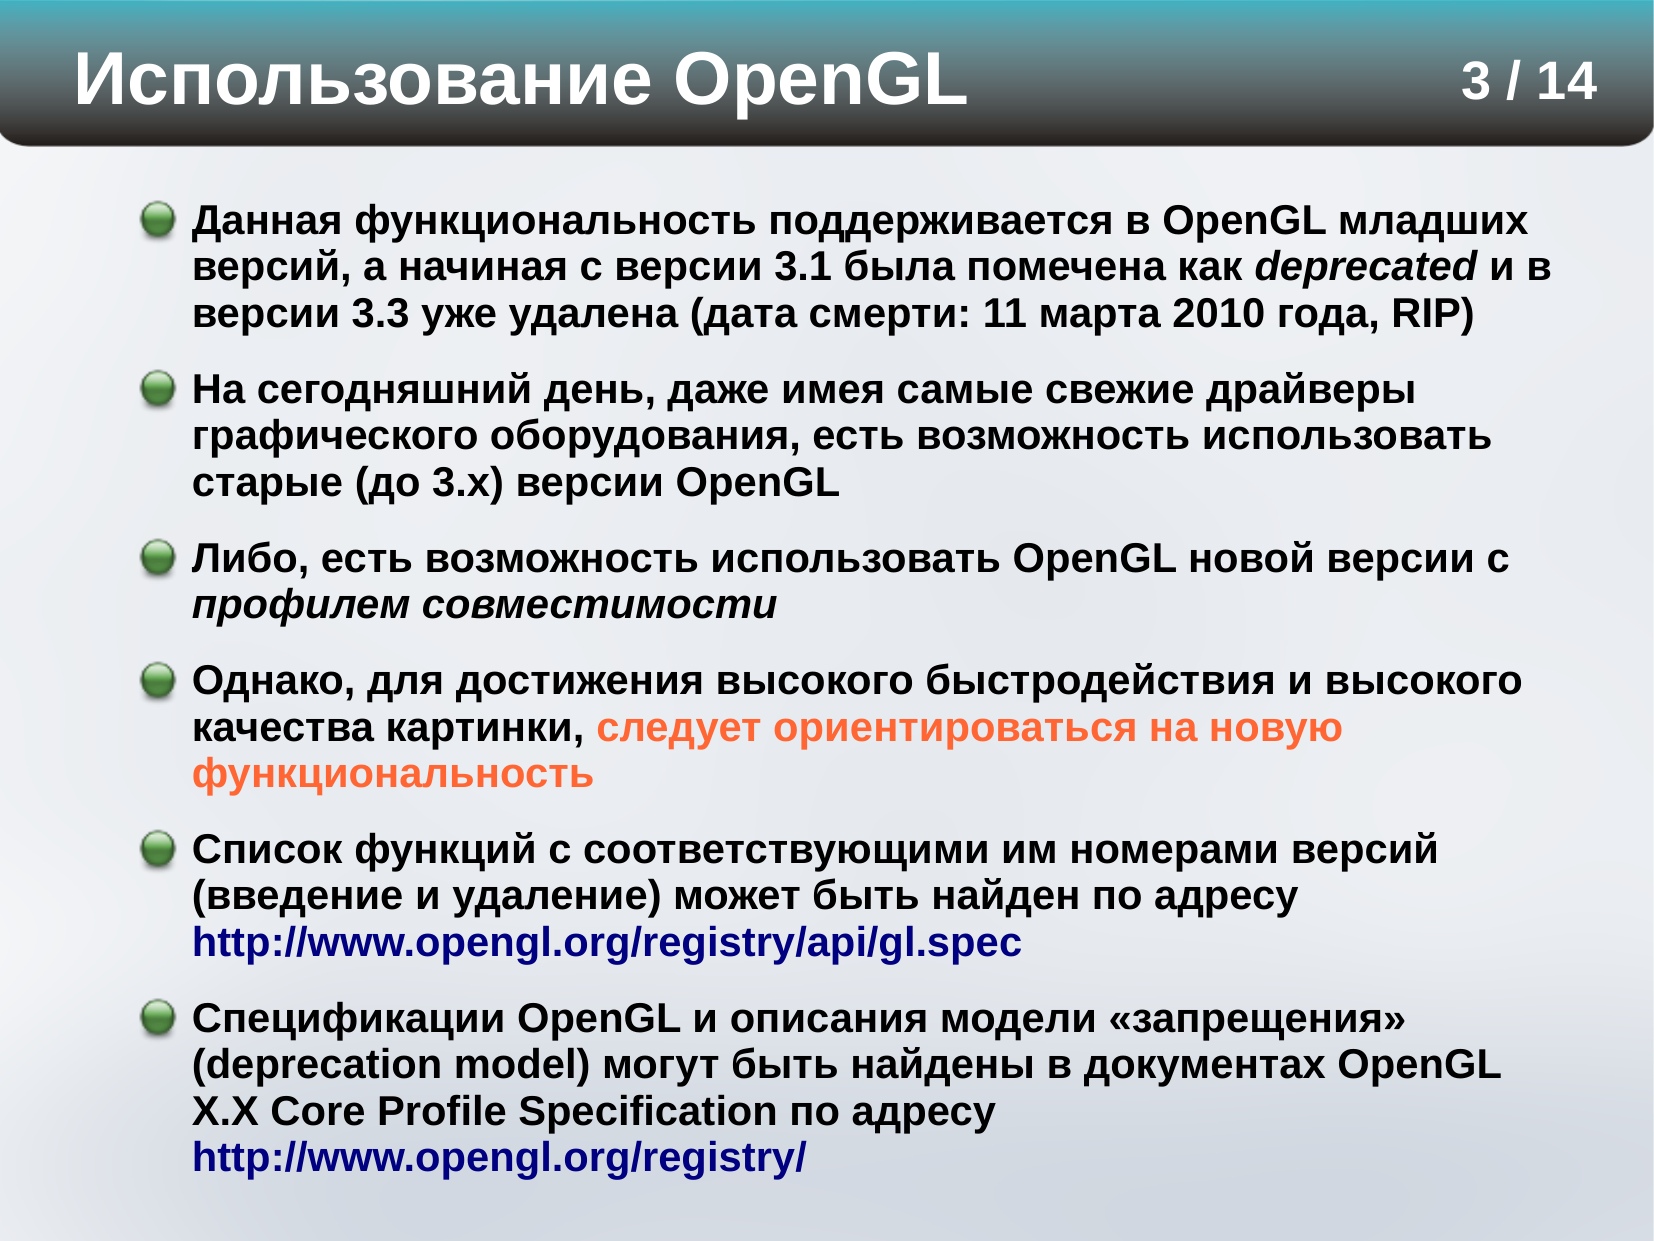

Использование OpenGL
Данная функциональность поддерживается в OpenGL младших версий, а начиная с версии 3.1 была помечена как deprecated и в версии 3.3 уже удалена (дата смерти: 11 марта 2010 года, RIP)
На сегодняшний день, даже имея самые свежие драйверы графического оборудования, есть возможность использовать старые (до 3.х) версии OpenGL
Либо, есть возможность использовать OpenGL новой версии с профилем совместимости
Однако, для достижения высокого быстродействия и высокого качества картинки, следует ориентироваться на новую функциональность
Список функций с соответствующими им номерами версий (введение и удаление) может быть найден по адресу http://www.opengl.org/registry/api/gl.spec
Спецификации OpenGL и описания модели «запрещения» (deprecation model) могут быть найдены в документах OpenGL X.X Core Profile Specification по адресу http://www.opengl.org/registry/